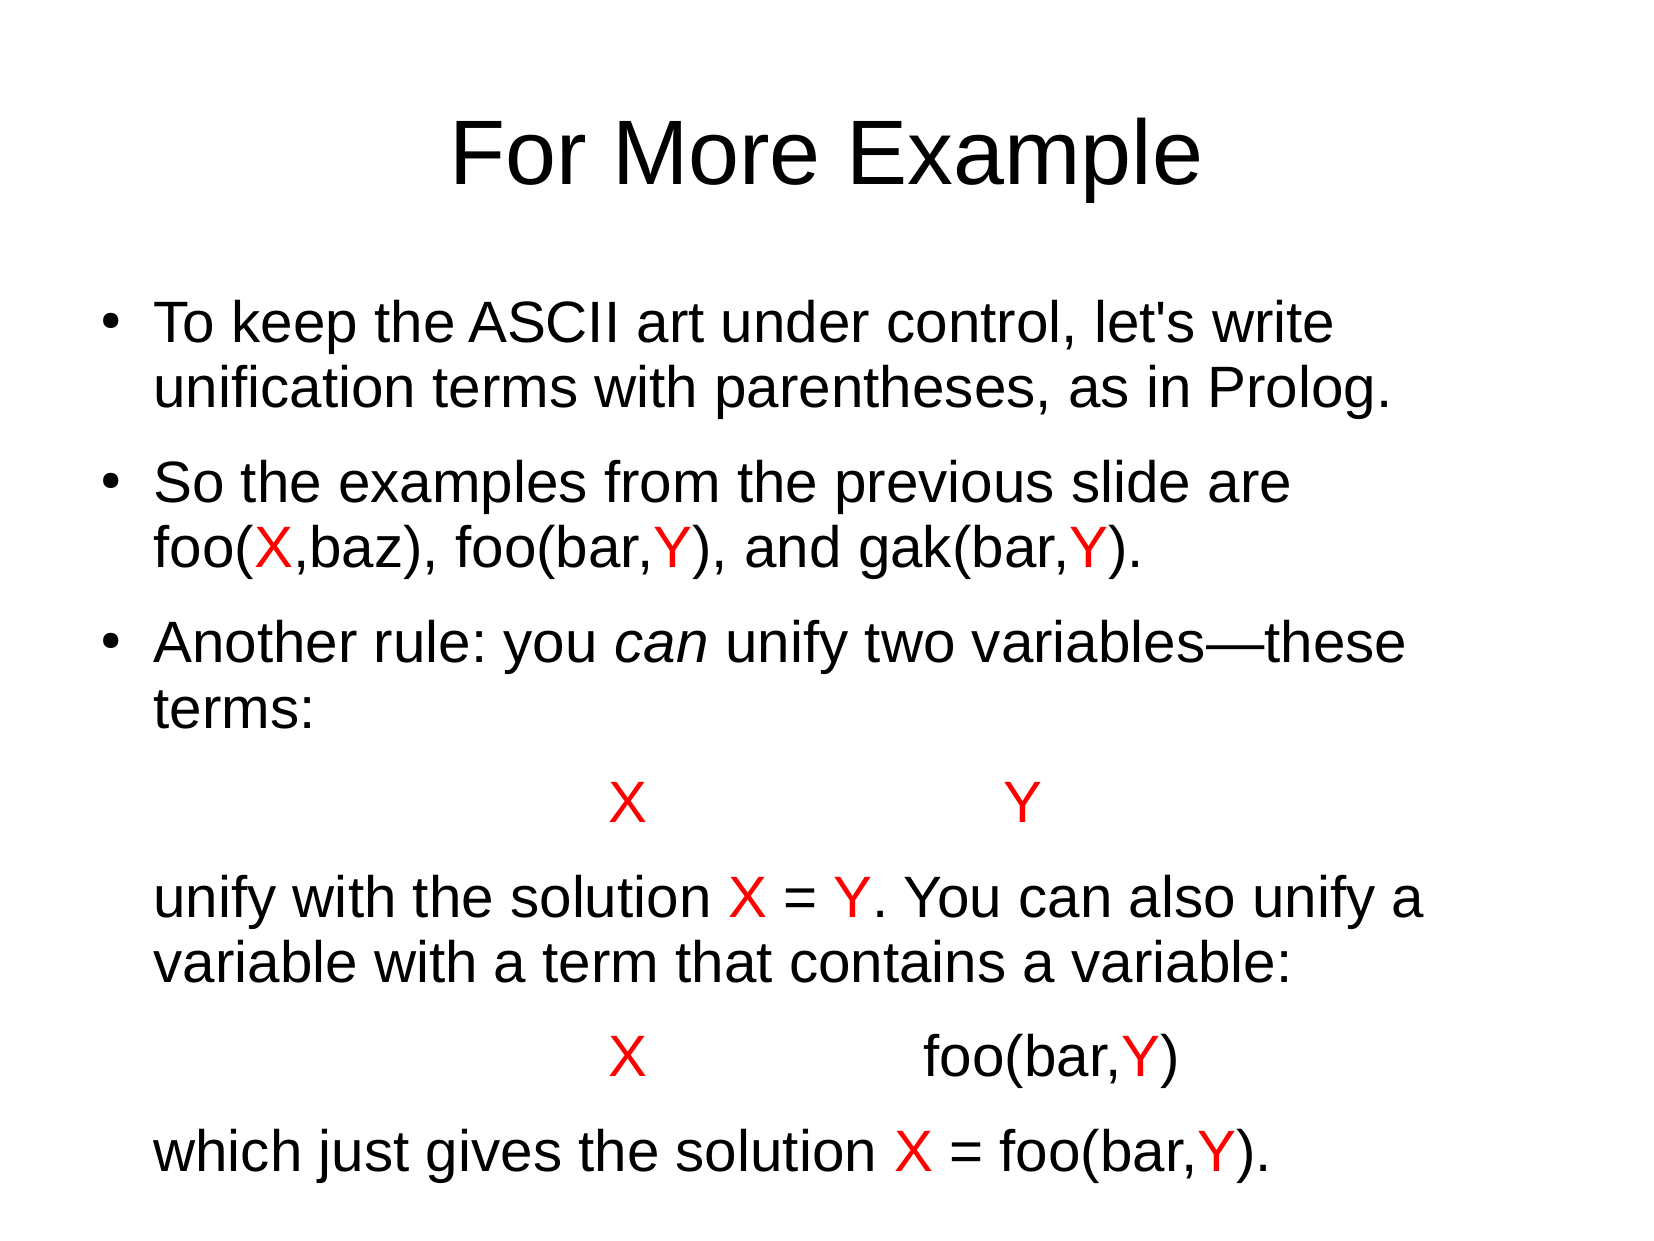

# For More Example
To keep the ASCII art under control, let's write unification terms with parentheses, as in Prolog.
So the examples from the previous slide are foo(X,baz), foo(bar,Y), and gak(bar,Y).
Another rule: you can unify two variables—these terms:
 X Y
unify with the solution X = Y. You can also unify a variable with a term that contains a variable:
 X foo(bar,Y)
which just gives the solution X = foo(bar,Y).